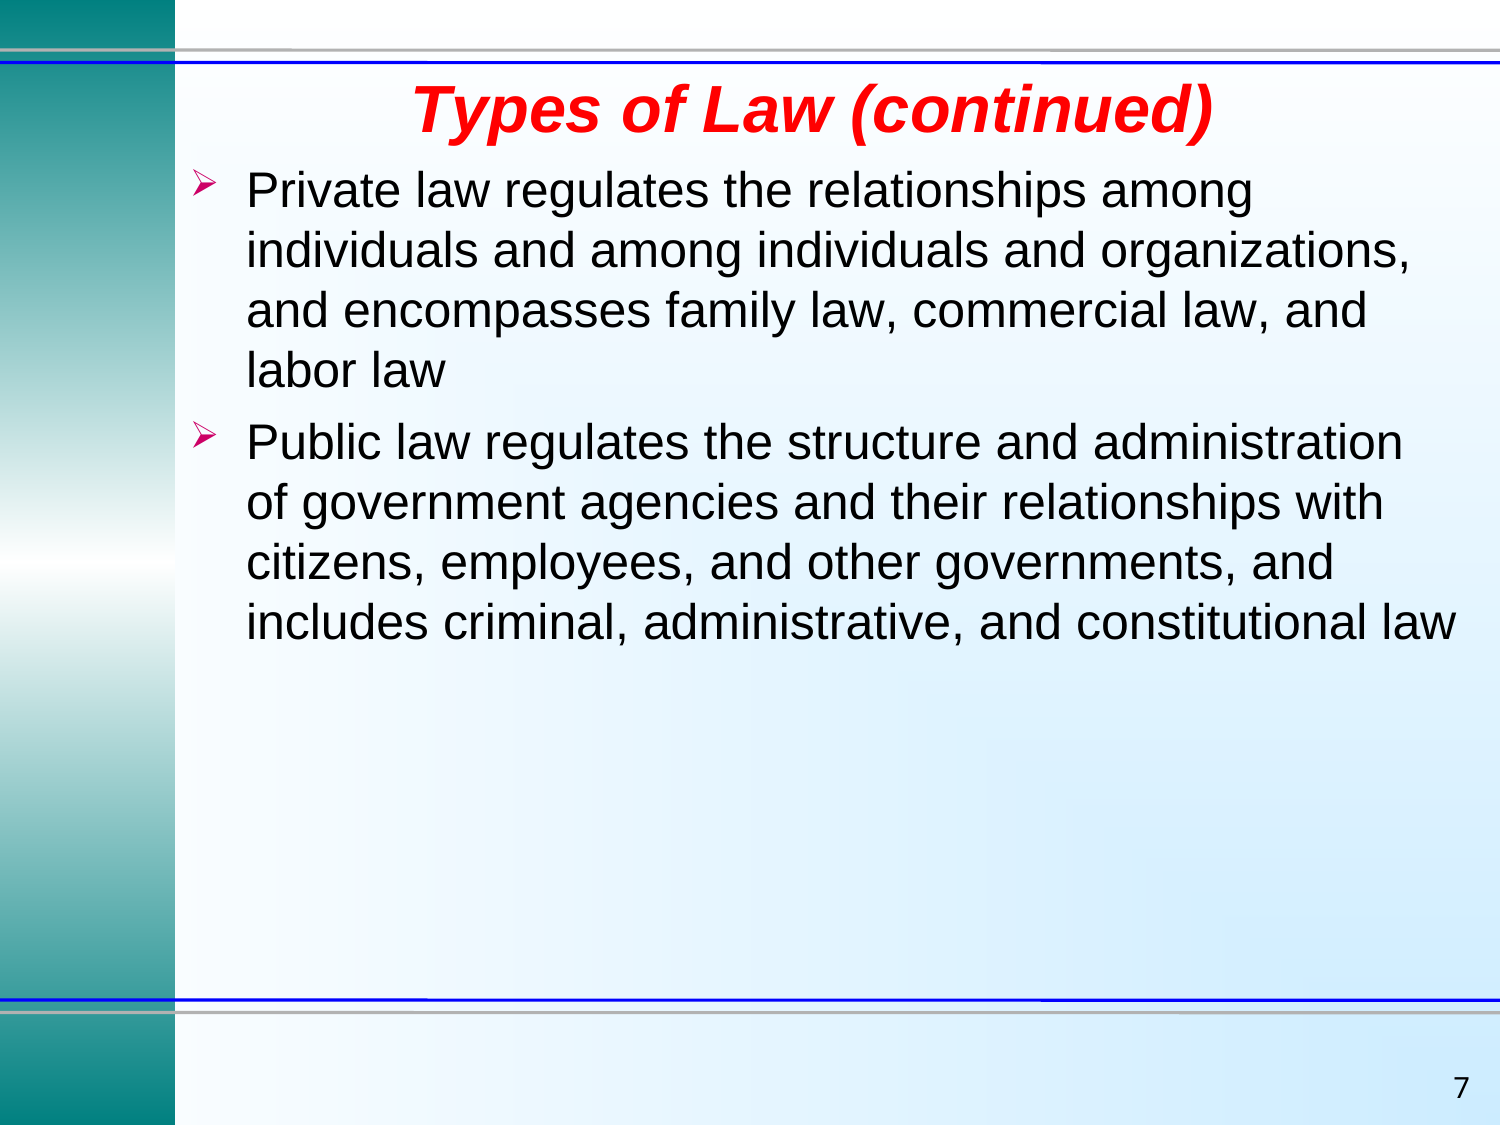

Types of Law (continued)
Private law regulates the relationships among individuals and among individuals and organizations, and encompasses family law, commercial law, and labor law
Public law regulates the structure and administration of government agencies and their relationships with citizens, employees, and other governments, and includes criminal, administrative, and constitutional law